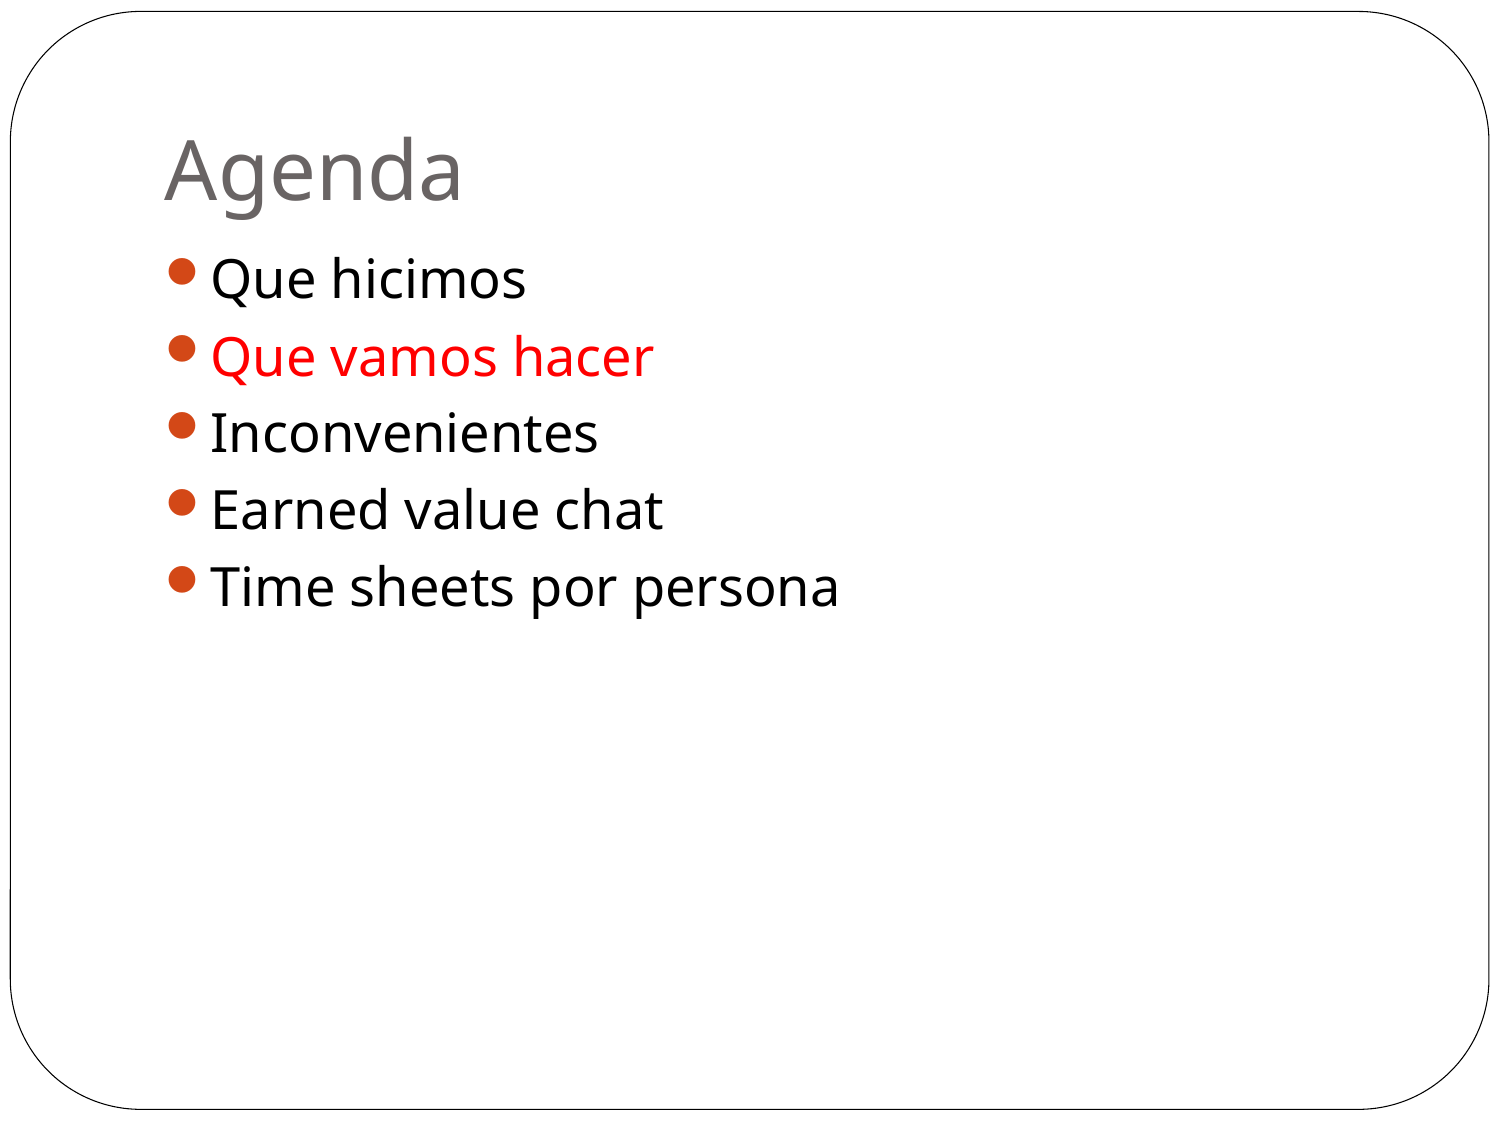

Agenda
Que hicimos
Que vamos hacer
Inconvenientes
Earned value chat
Time sheets por persona